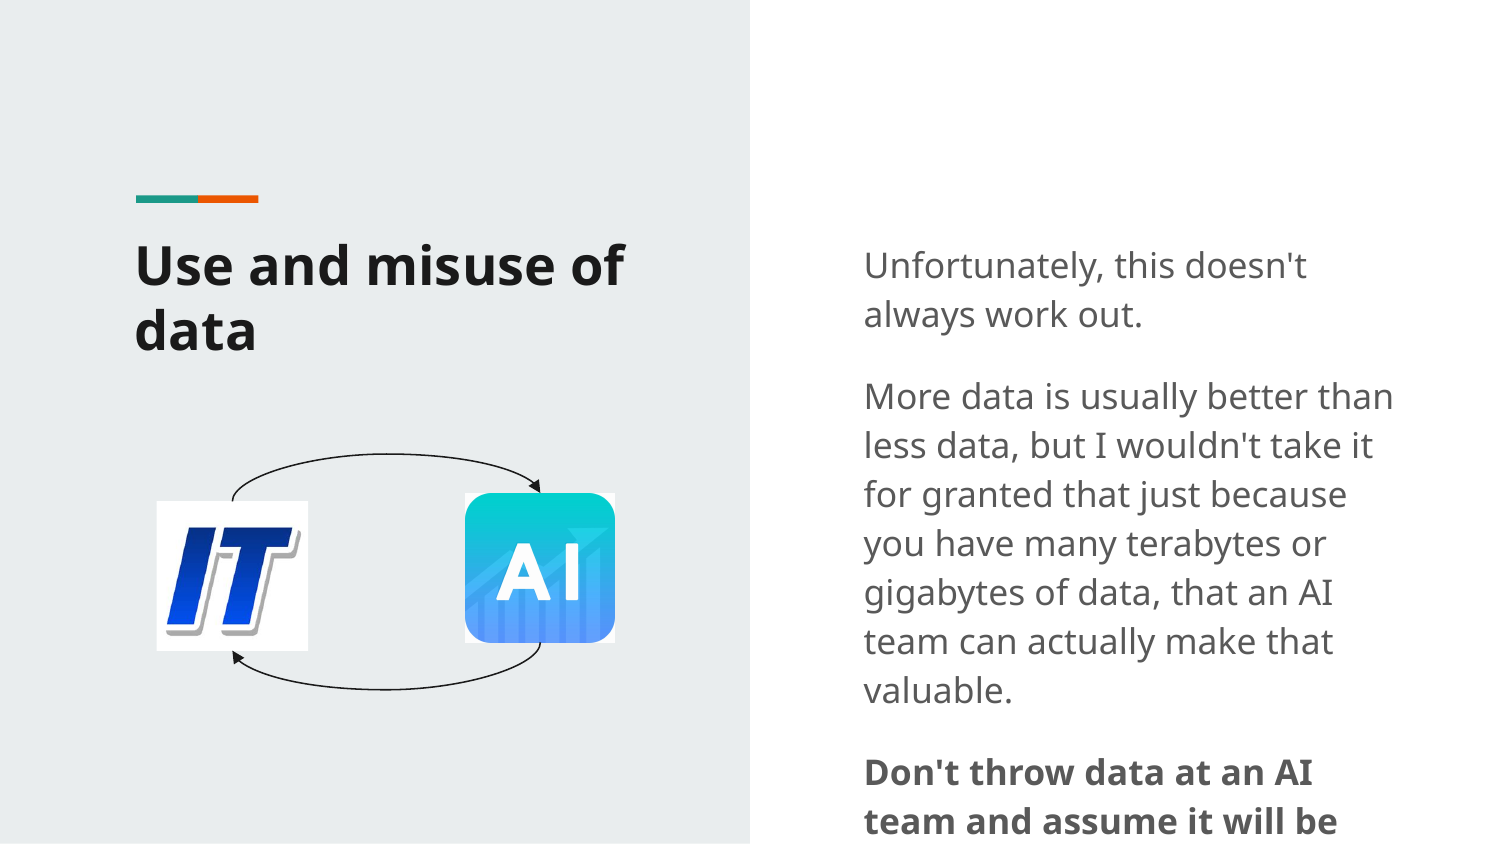

Use and misuse of data
# Unfortunately, this doesn't always work out.
More data is usually better than less data, but I wouldn't take it for granted that just because you have many terabytes or gigabytes of data, that an AI team can actually make that valuable.
Don't throw data at an AI team and assume it will be valuable.